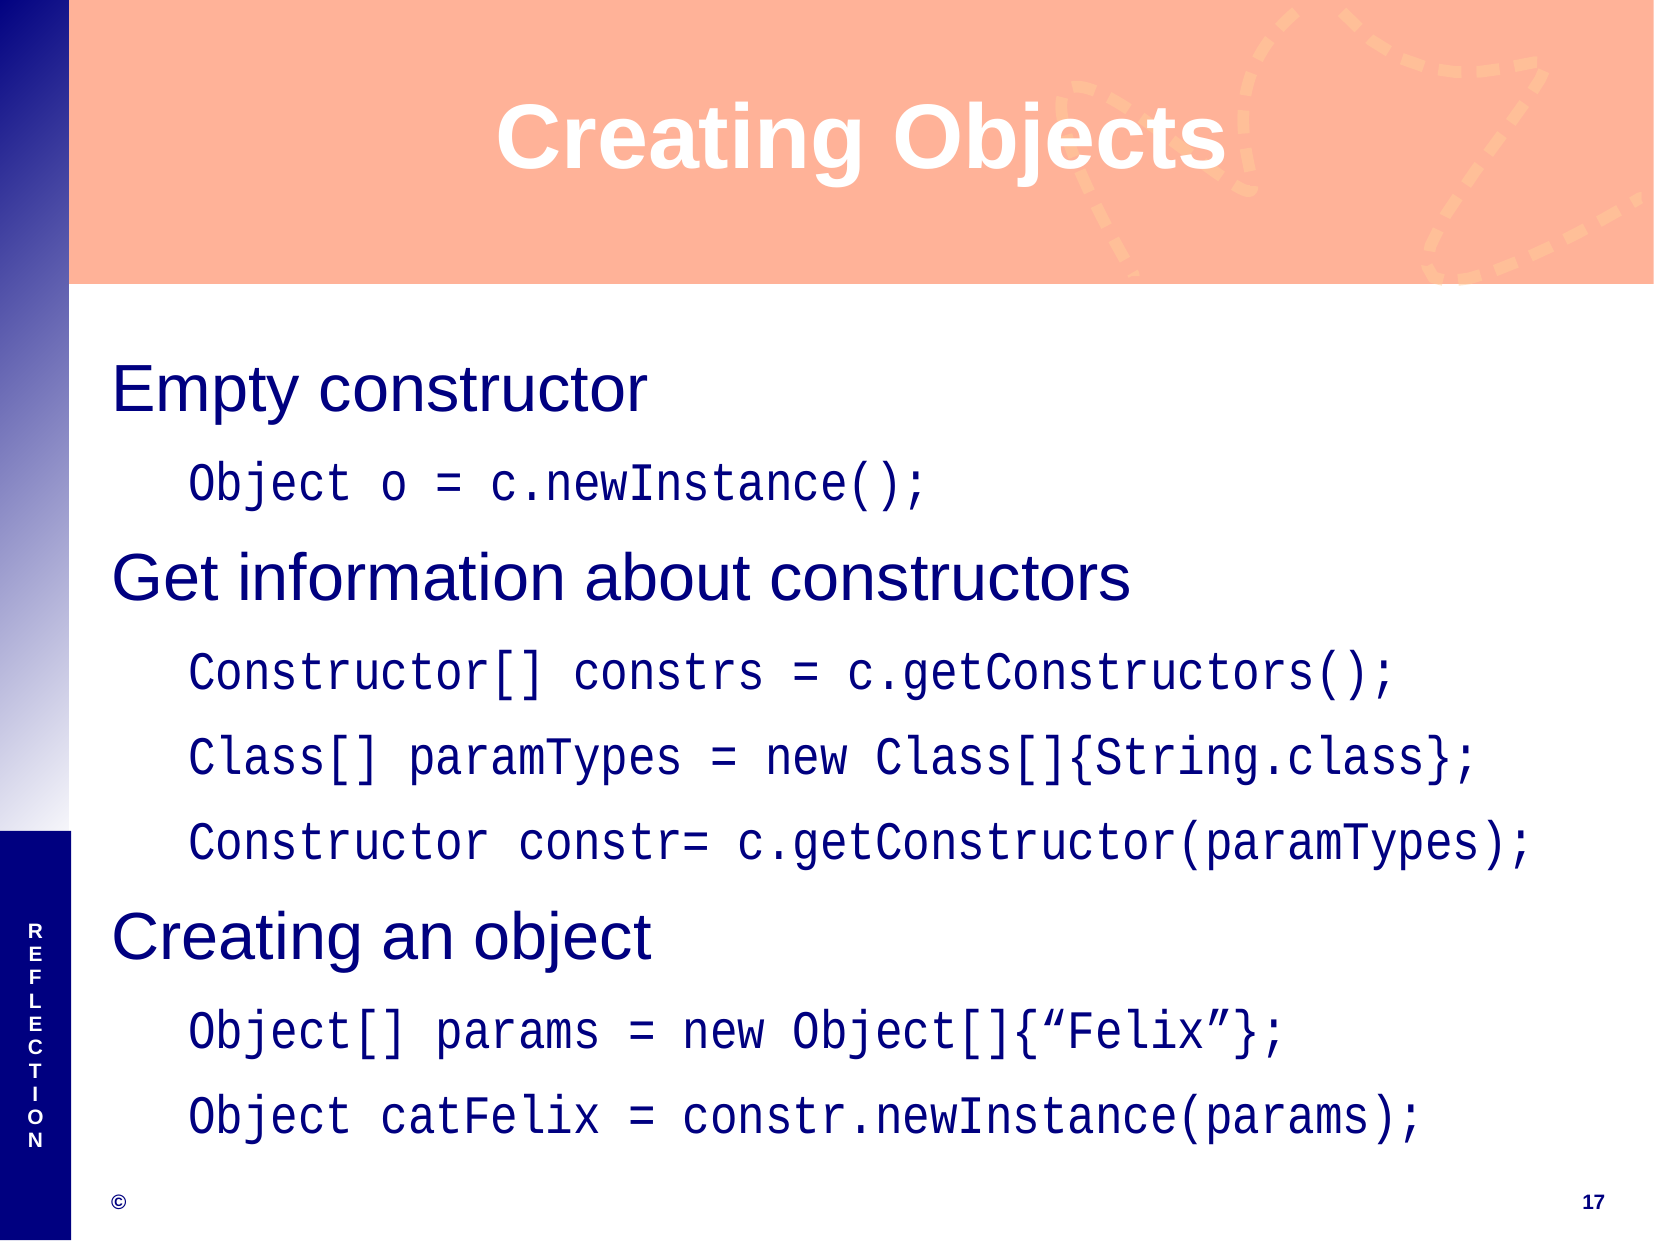

Creating Objects
# Empty constructor
Object o = c.newInstance();
Get information about constructors
Constructor[] constrs = c.getConstructors();
Class[] paramTypes = new Class[]{String.class};
Constructor constr= c.getConstructor(paramTypes);
Creating an object
Object[] params = new Object[]{“Felix”};
Object catFelix = constr.newInstance(params);
R
E
F
L
E
C
T
I
O
N